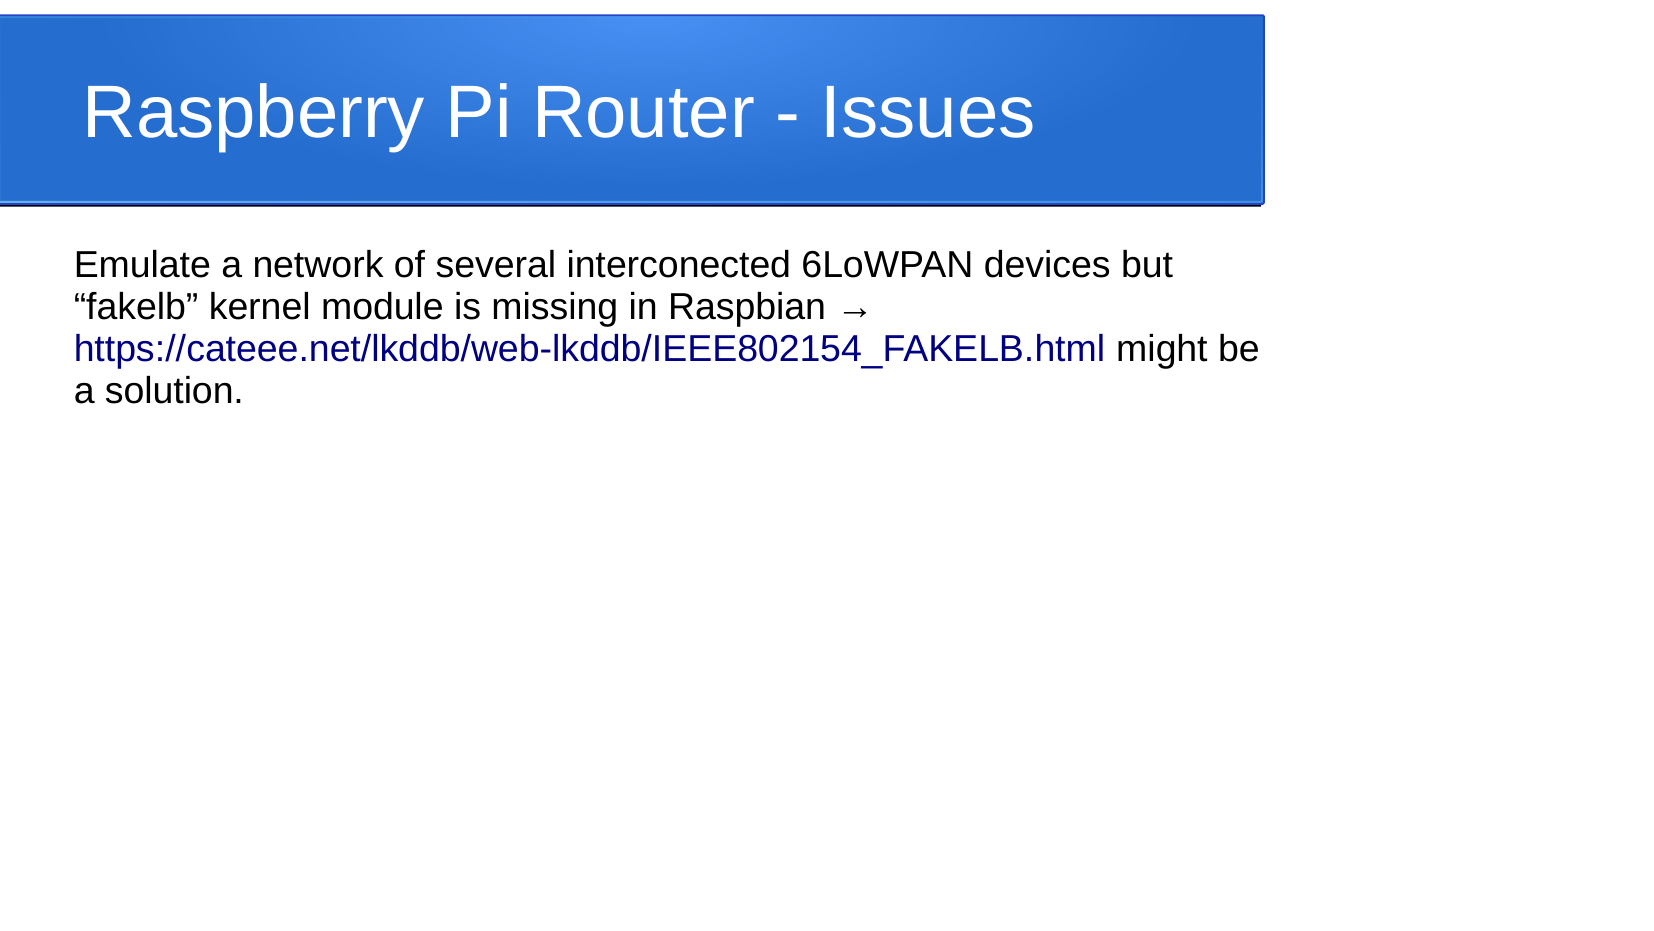

# Raspberry Pi Router - Issues
Emulate a network of several interconected 6LoWPAN devices but “fakelb” kernel module is missing in Raspbian → https://cateee.net/lkddb/web-lkddb/IEEE802154_FAKELB.html might be a solution.